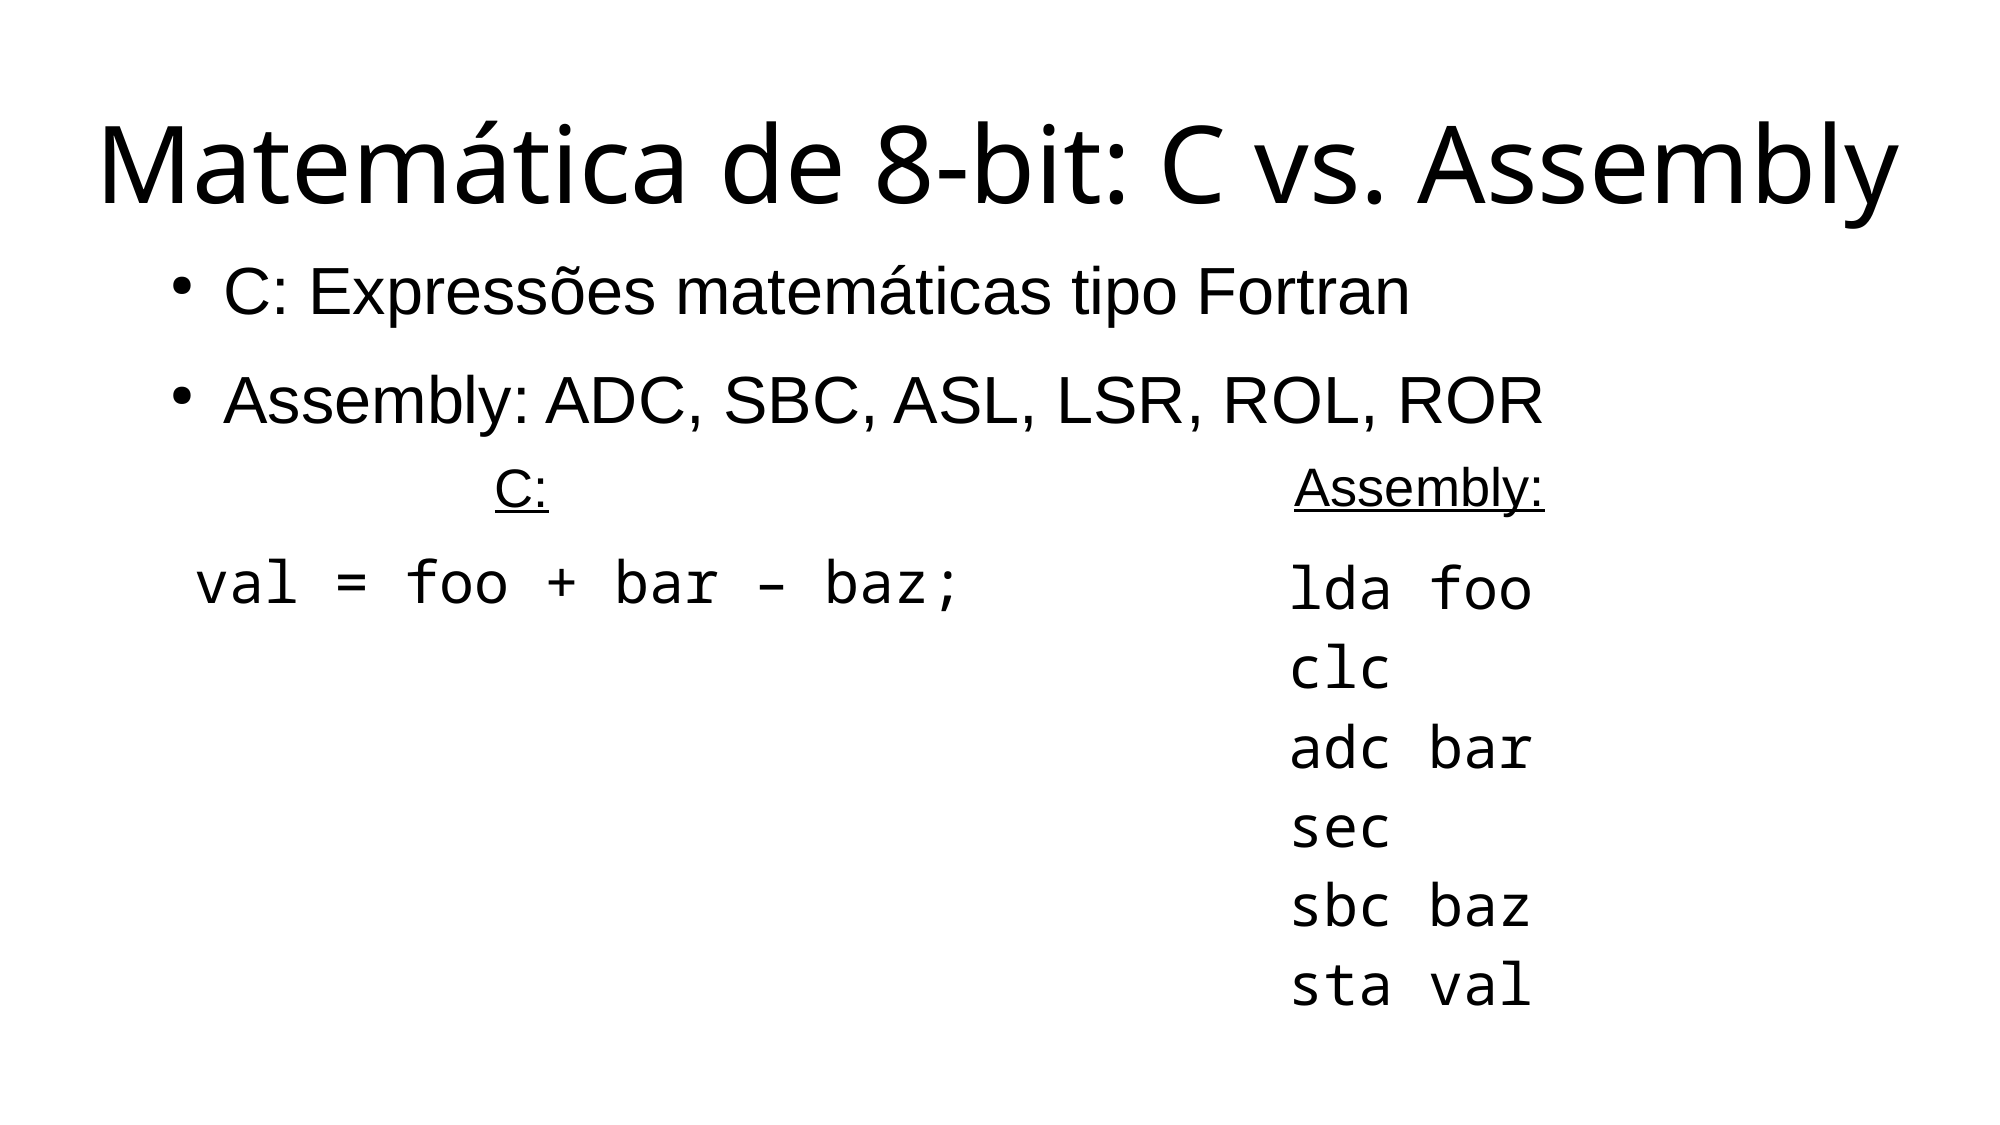

Matemática de 8-bit: C vs. Assembly
# C: Expressões matemáticas tipo Fortran
Assembly: ADC, SBC, ASL, LSR, ROL, ROR
Assembly:
C:
val = foo + bar – baz;
 lda foo
 clc
 adc bar
 sec
 sbc baz
 sta val